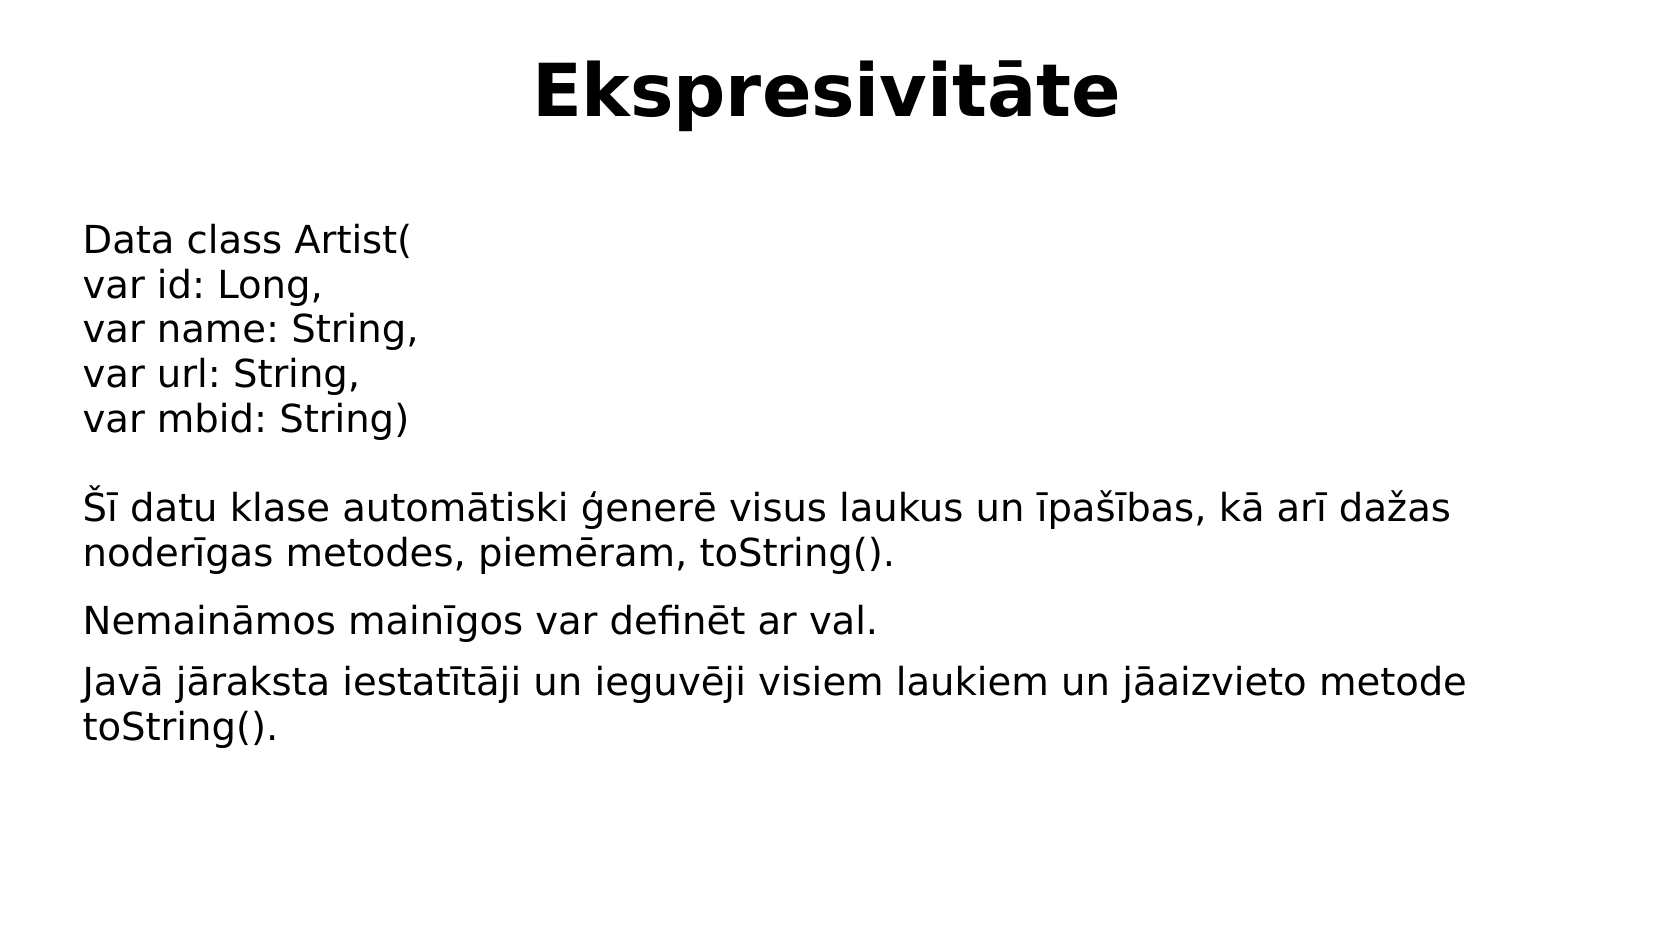

# Ekspresivitāte
Data class Artist(
var id: Long,
var name: String,
var url: String,
var mbid: String)
Šī datu klase automātiski ģenerē visus laukus un īpašības, kā arī dažas noderīgas metodes, piemēram, toString().
Nemaināmos mainīgos var definēt ar val.
Javā jāraksta iestatītāji un ieguvēji visiem laukiem un jāaizvieto metode toString().